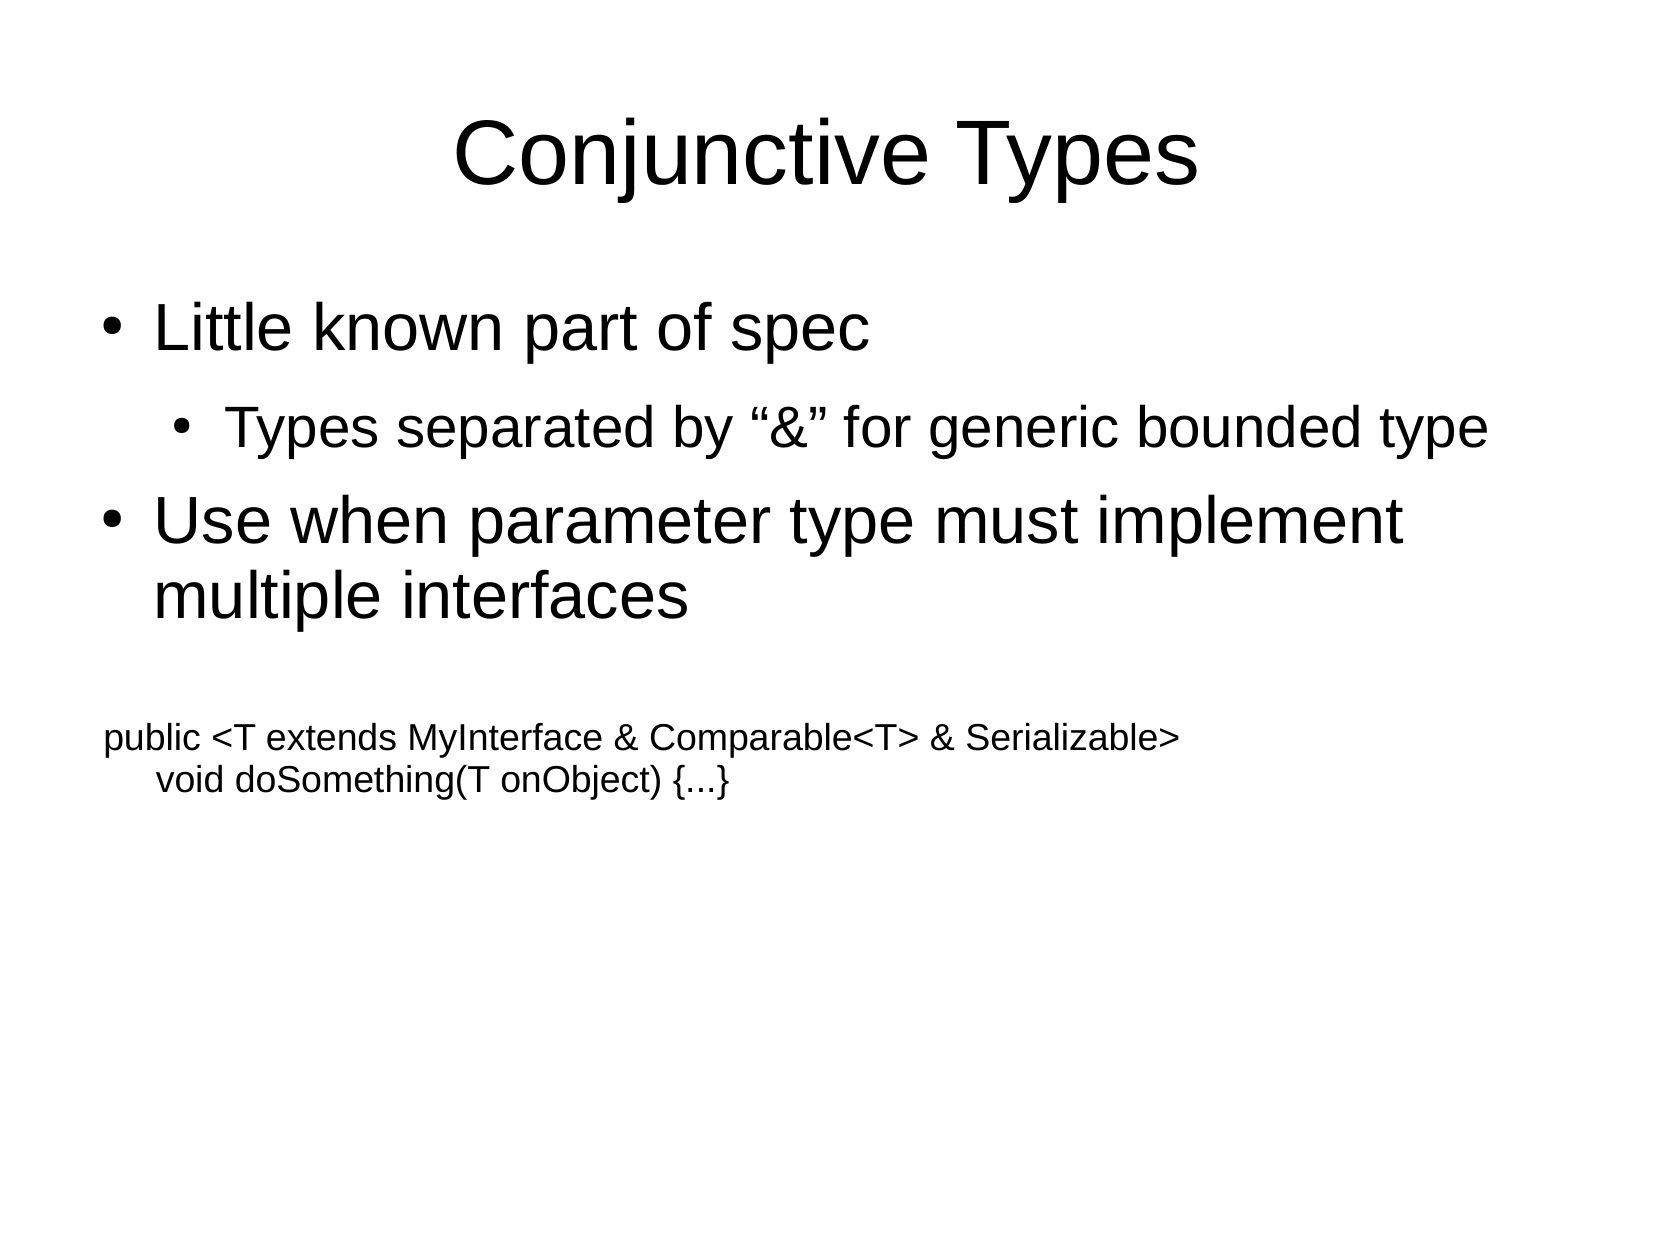

# Conjunctive Types
Little known part of spec
Types separated by “&” for generic bounded type
Use when parameter type must implement multiple interfaces
public <T extends MyInterface & Comparable<T> & Serializable>
 void doSomething(T onObject) {...}